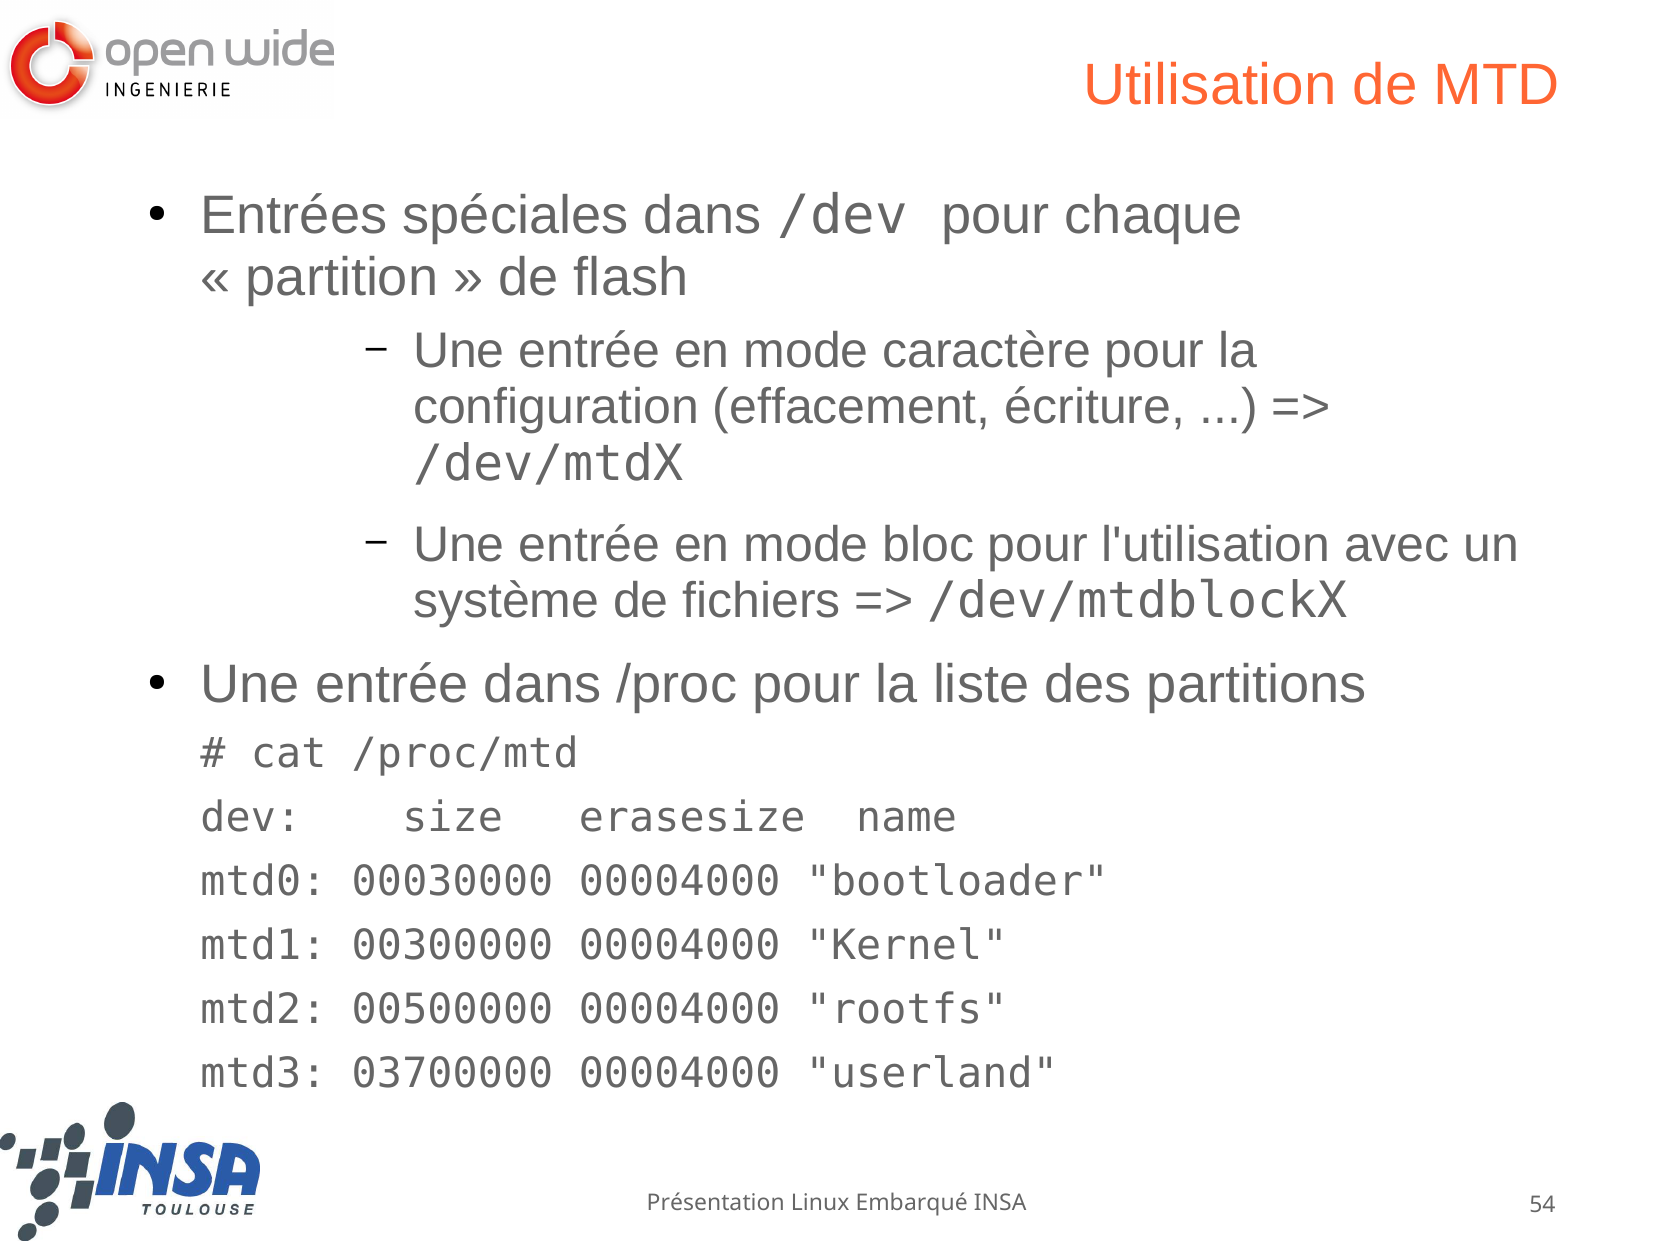

# Utilisation de MTD
Entrées spéciales dans /dev pour chaque « partition » de flash
Une entrée en mode caractère pour la configuration (effacement, écriture, ...) => /dev/mtdX
Une entrée en mode bloc pour l'utilisation avec un système de fichiers => /dev/mtdblockX
Une entrée dans /proc pour la liste des partitions
# cat /proc/mtd
dev: size erasesize name
mtd0: 00030000 00004000 "bootloader"
mtd1: 00300000 00004000 "Kernel"
mtd2: 00500000 00004000 "rootfs"
mtd3: 03700000 00004000 "userland"